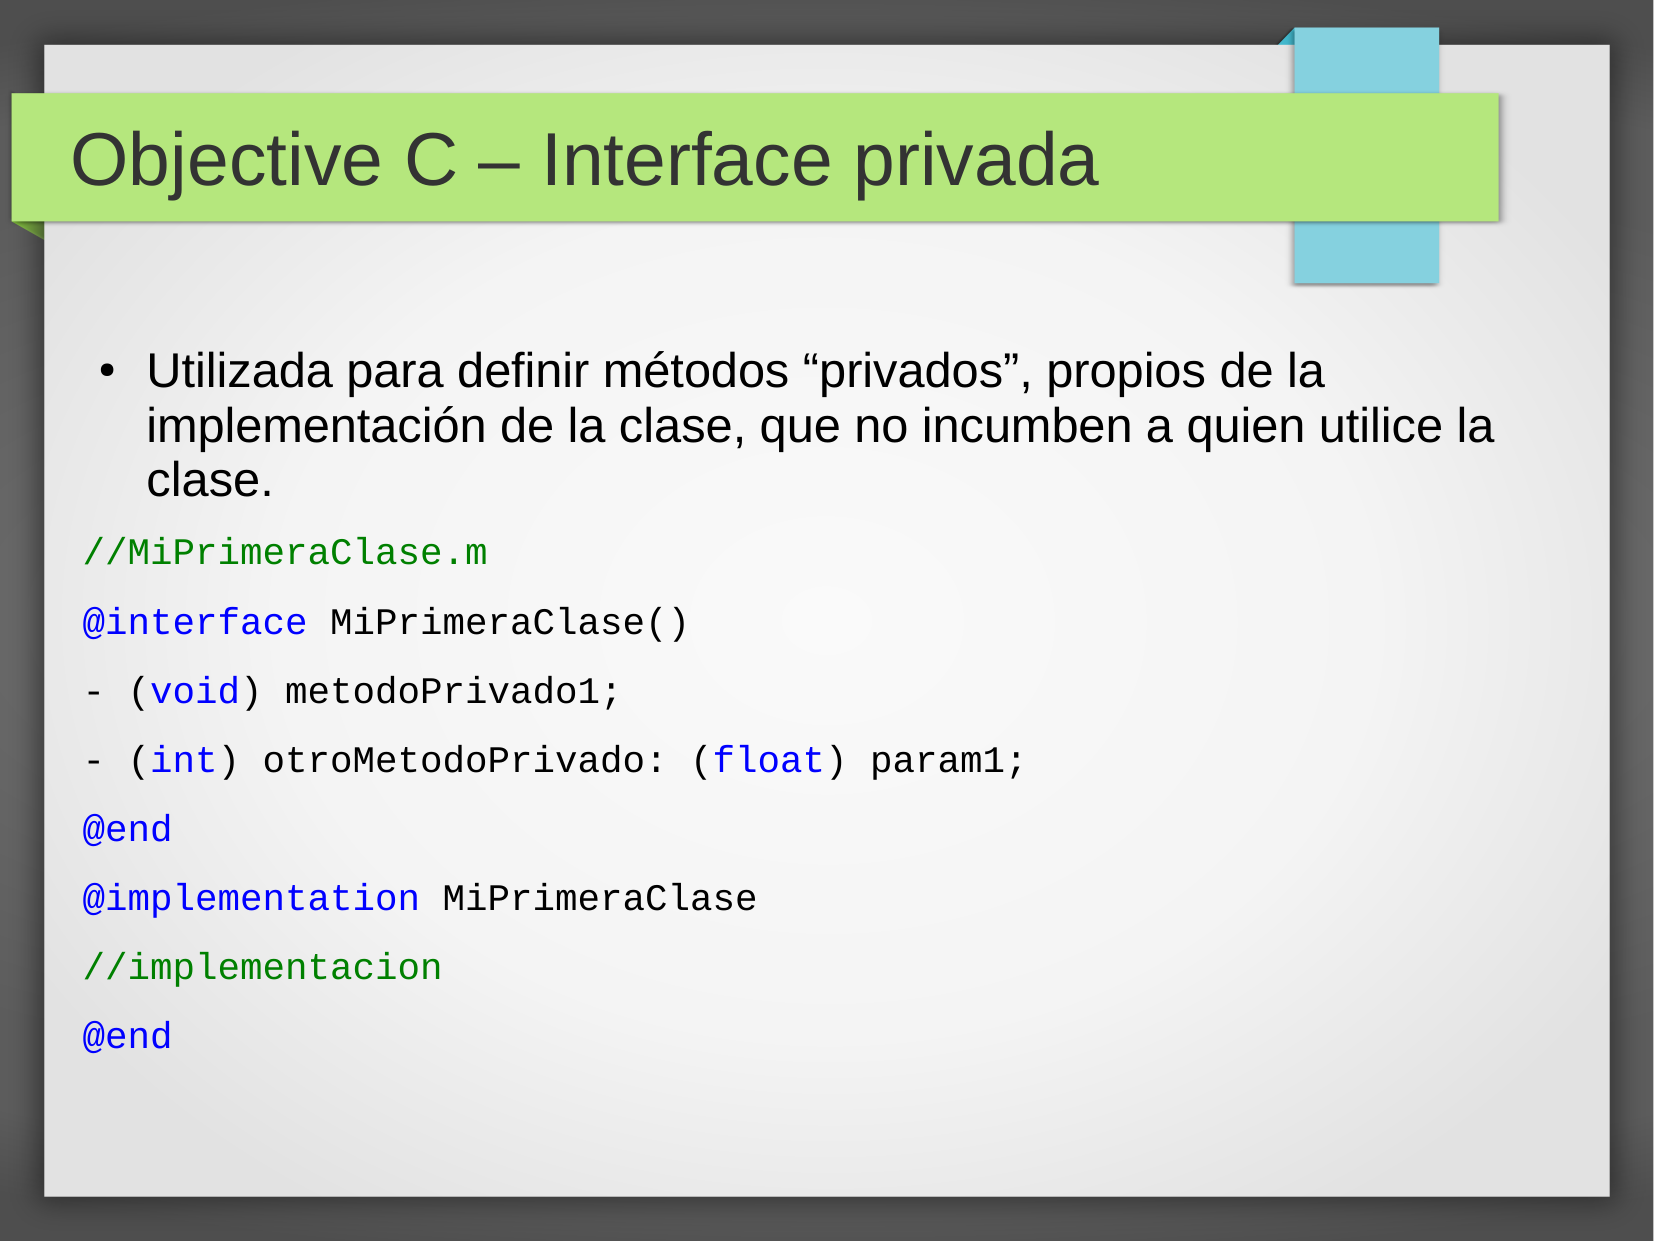

# Objective C – Interface privada
Utilizada para definir métodos “privados”, propios de la implementación de la clase, que no incumben a quien utilice la clase.
//MiPrimeraClase.m
@interface MiPrimeraClase()
- (void) metodoPrivado1;
- (int) otroMetodoPrivado: (float) param1;
@end
@implementation MiPrimeraClase
//implementacion
@end